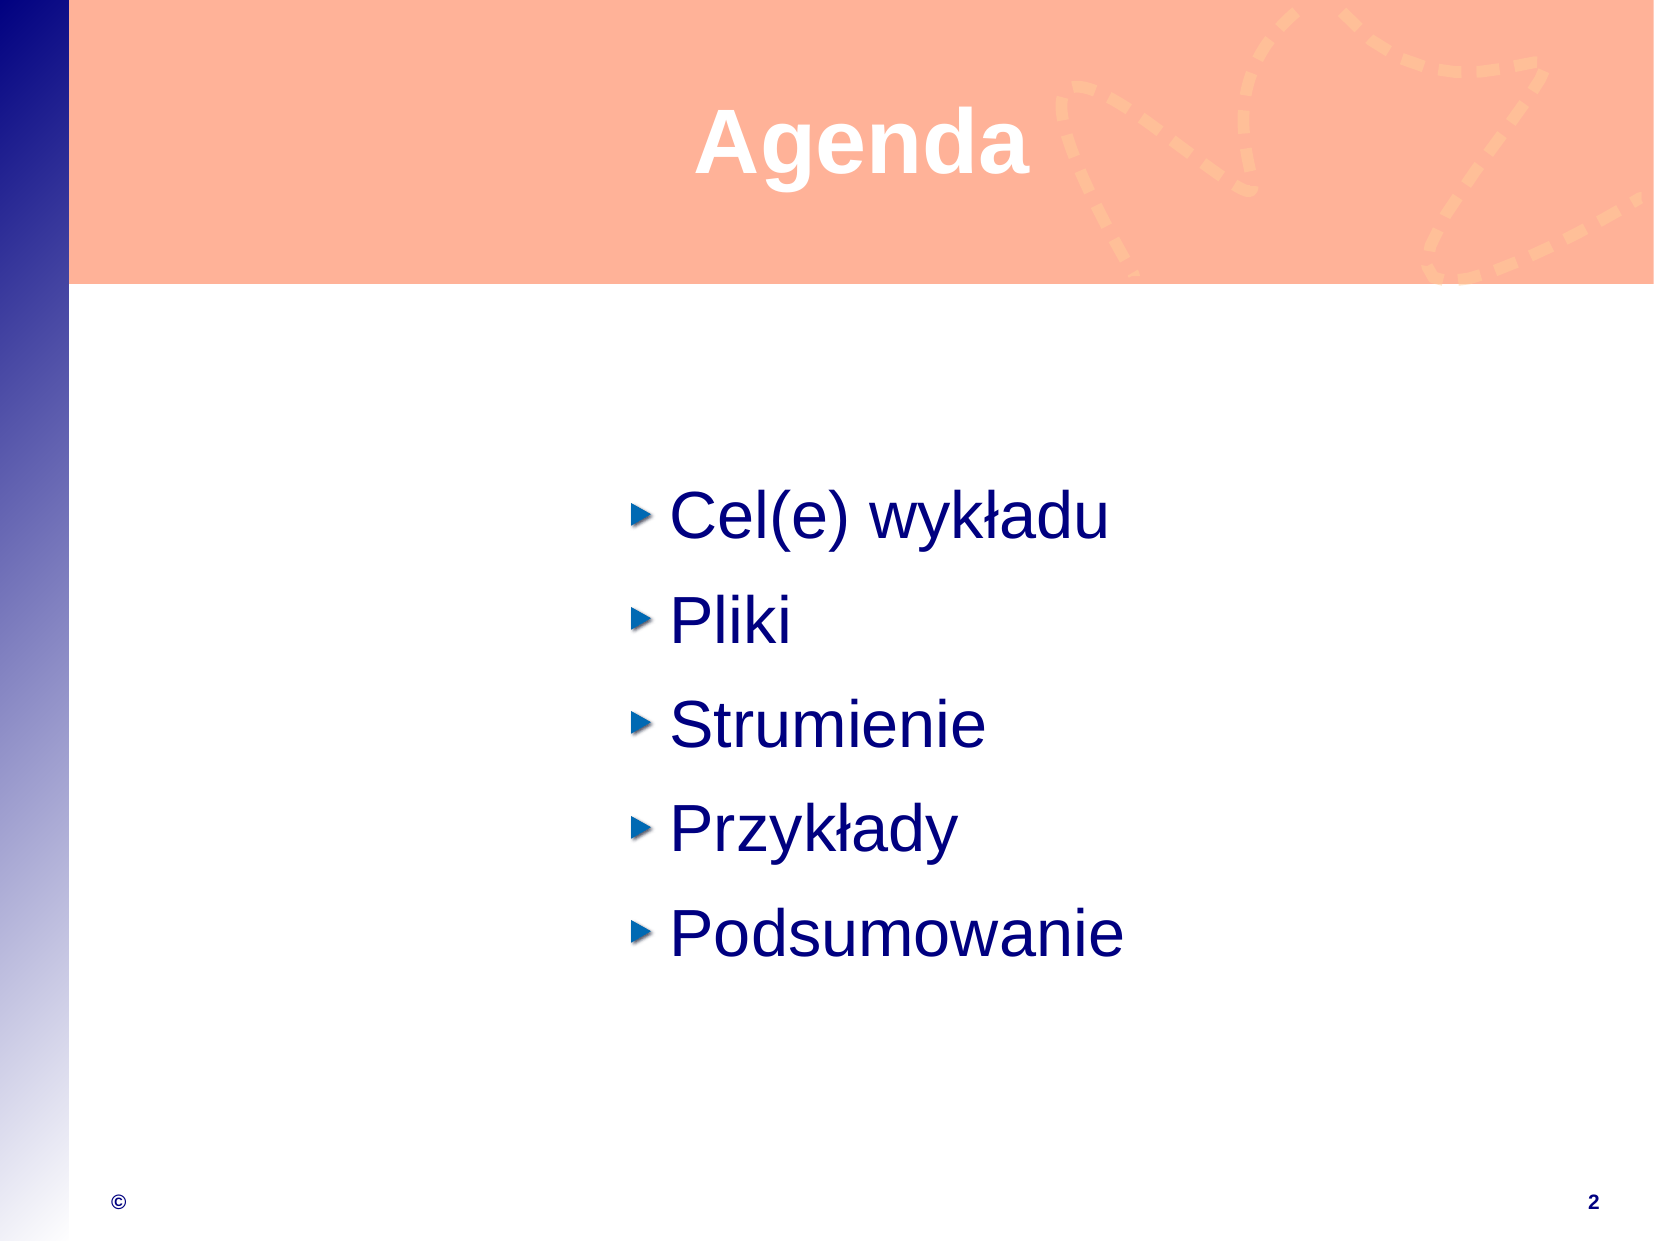

Agenda
# Cel(e) wykładu
Pliki
Strumienie
Przykłady
Podsumowanie